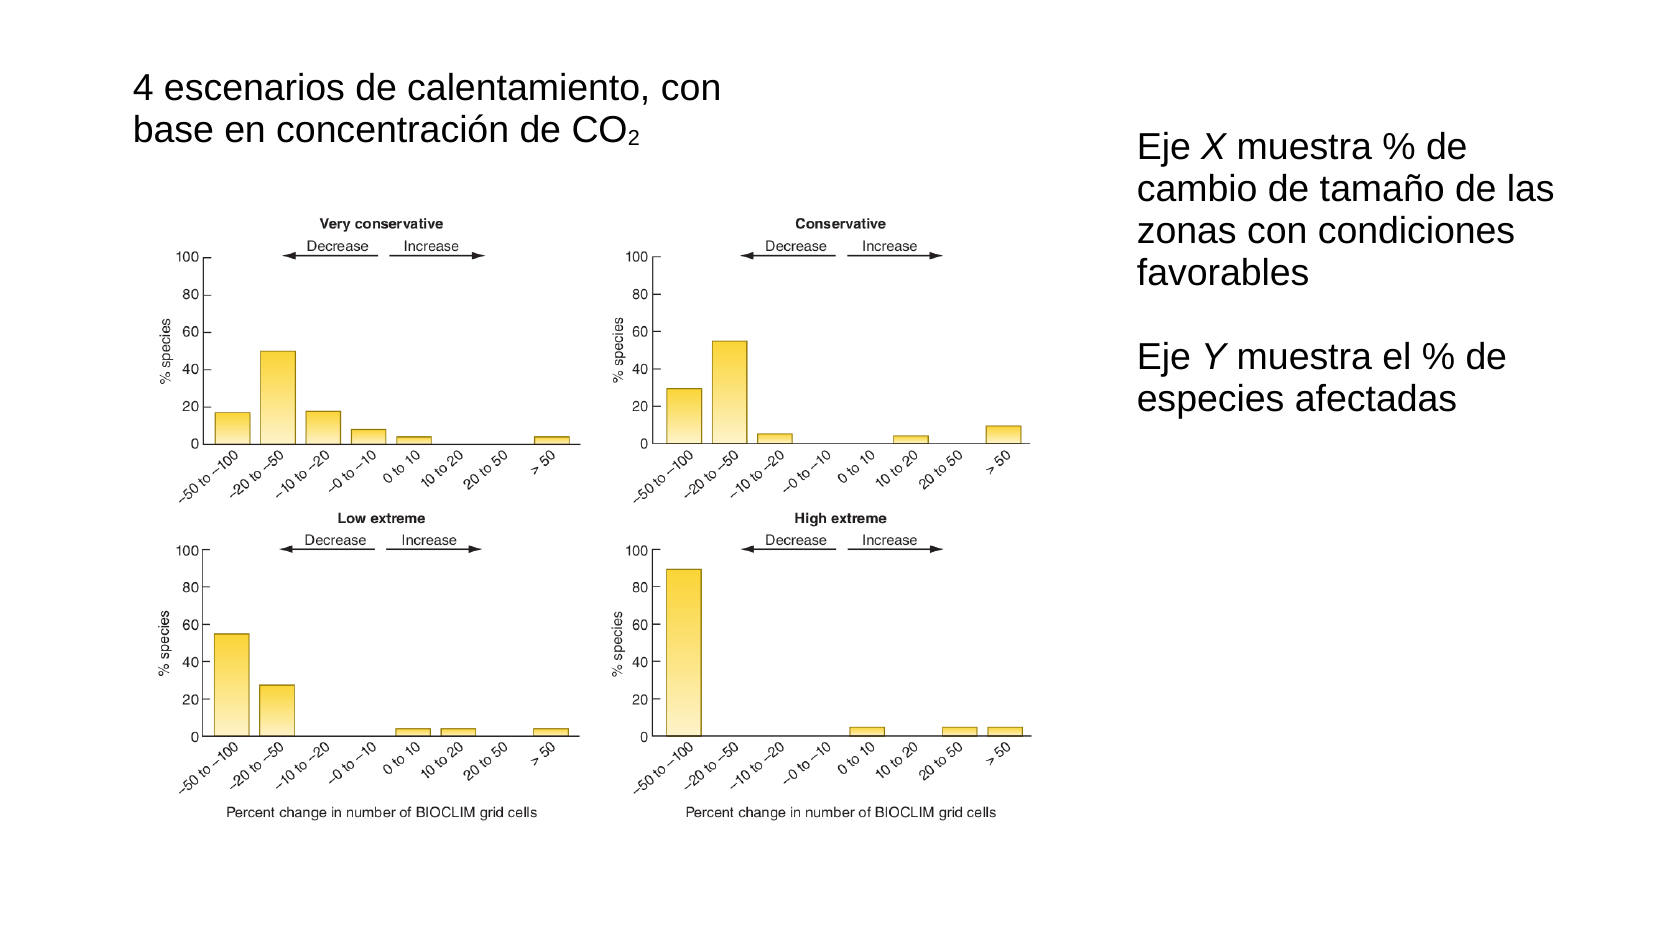

4 escenarios de calentamiento, con base en concentración de CO2
Eje X muestra % de cambio de tamaño de las zonas con condiciones favorables
Eje Y muestra el % de especies afectadas